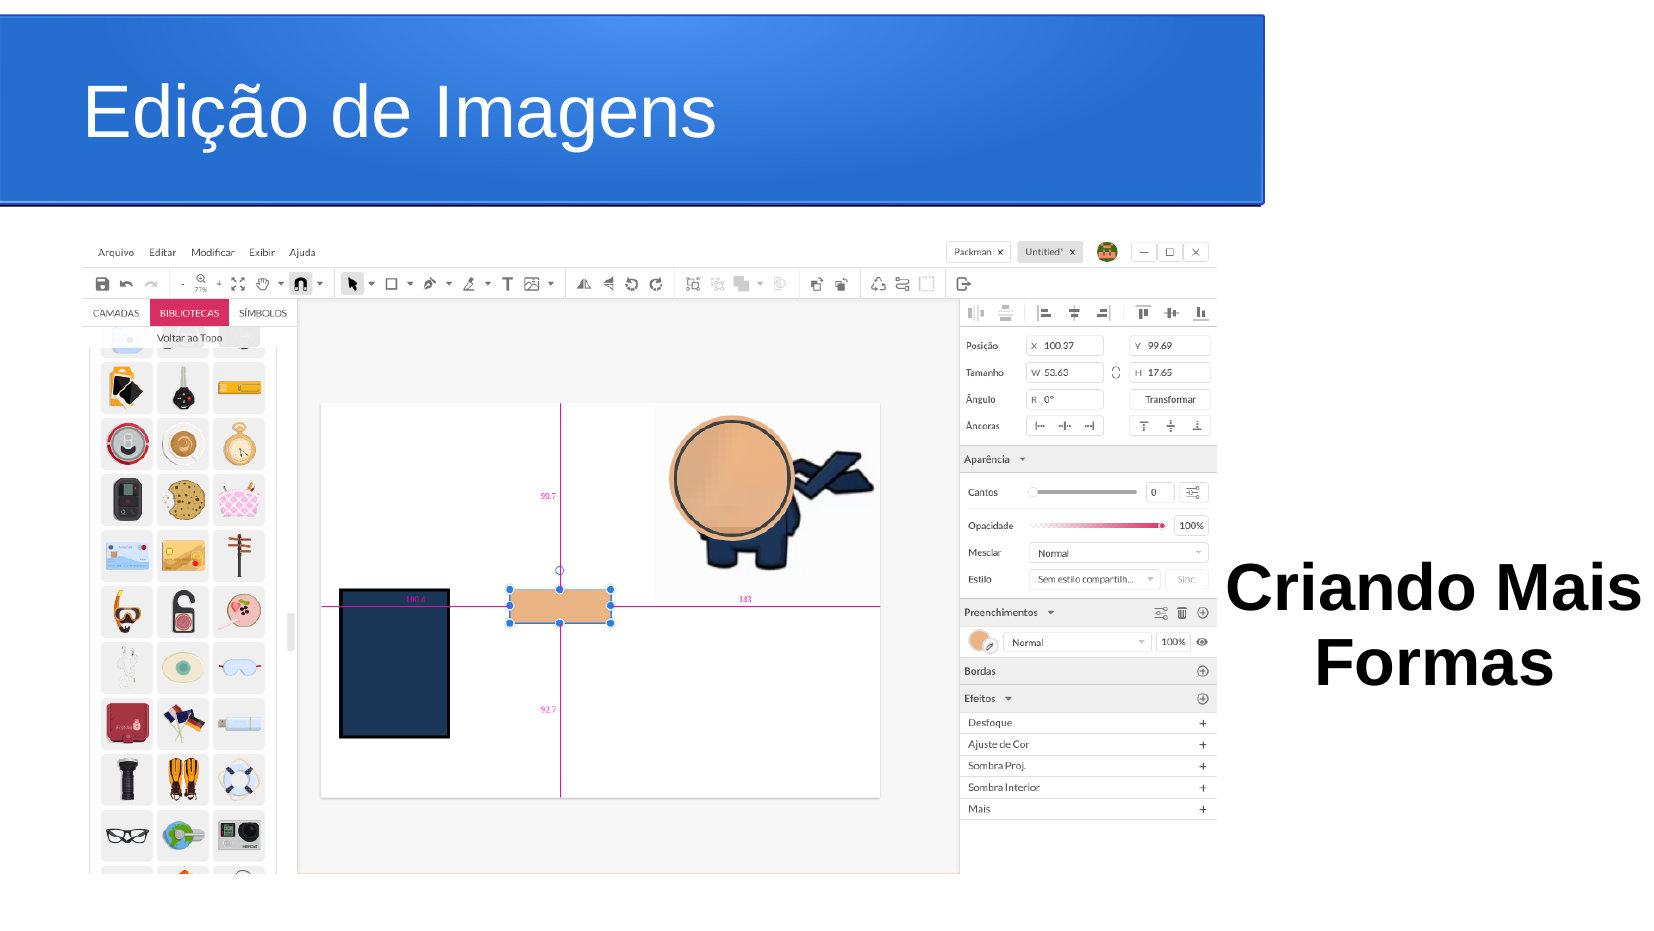

# Edição de Imagens
Criando Mais Formas